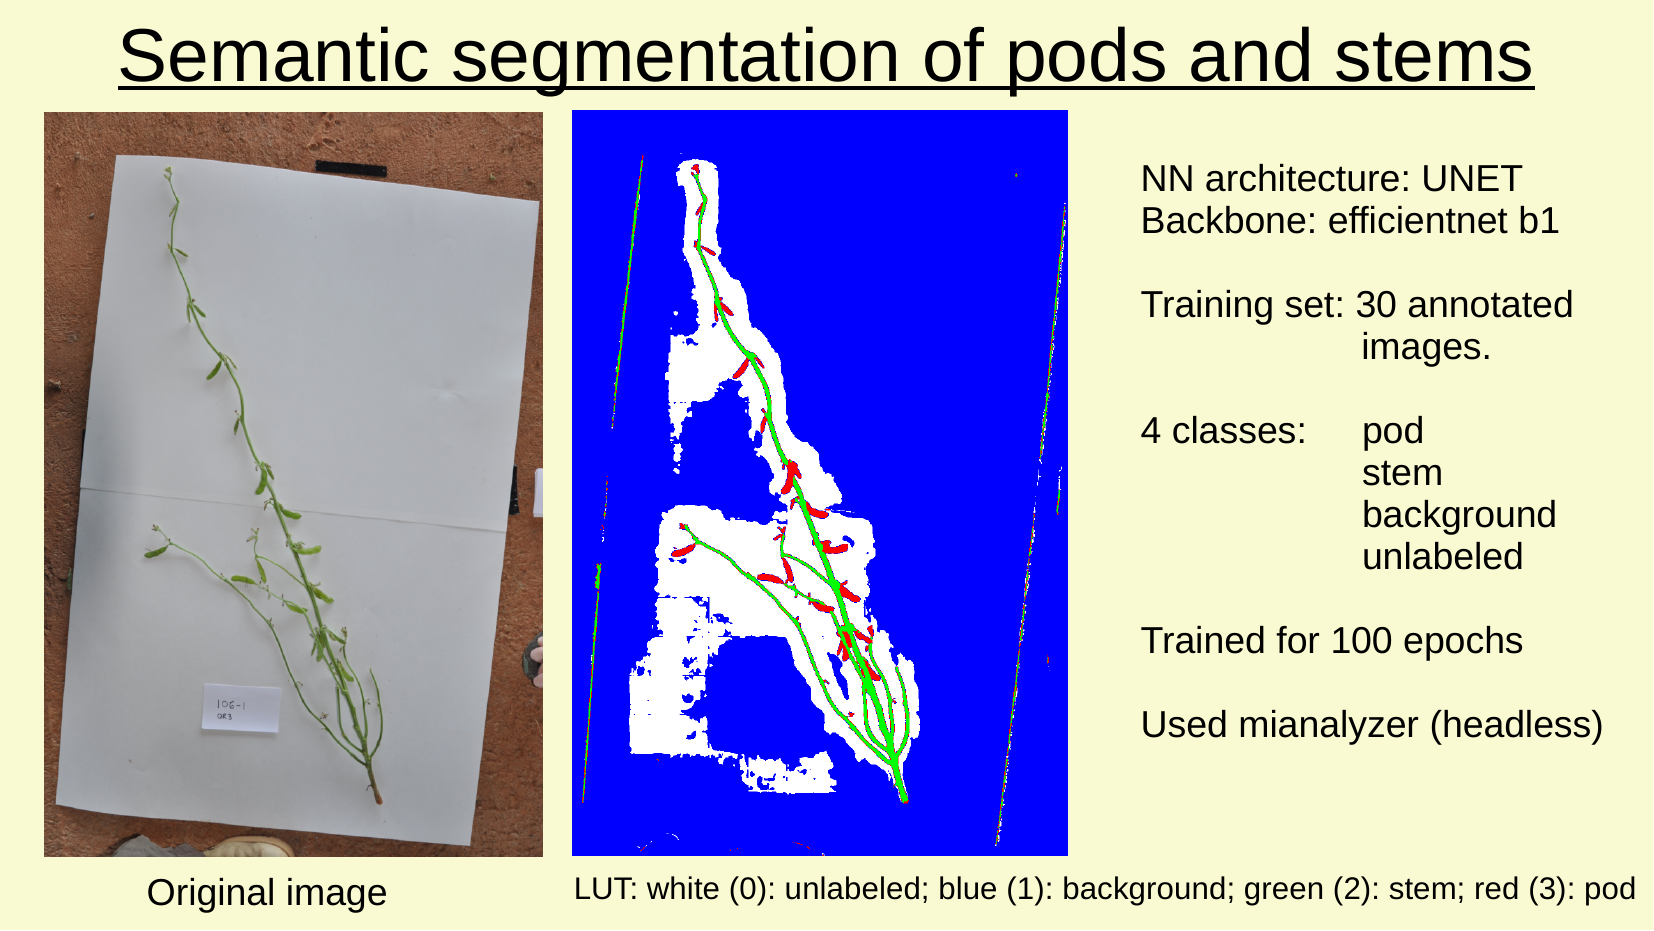

# Semantic segmentation of pods and stems
NN architecture: UNET
Backbone: efficientnet b1
Training set: 30 annotated
 images.
4 classes:	pod
			stem
			background
			unlabeled
Trained for 100 epochs
Used mianalyzer (headless)
Original image
LUT: white (0): unlabeled; blue (1): background; green (2): stem; red (3): pod